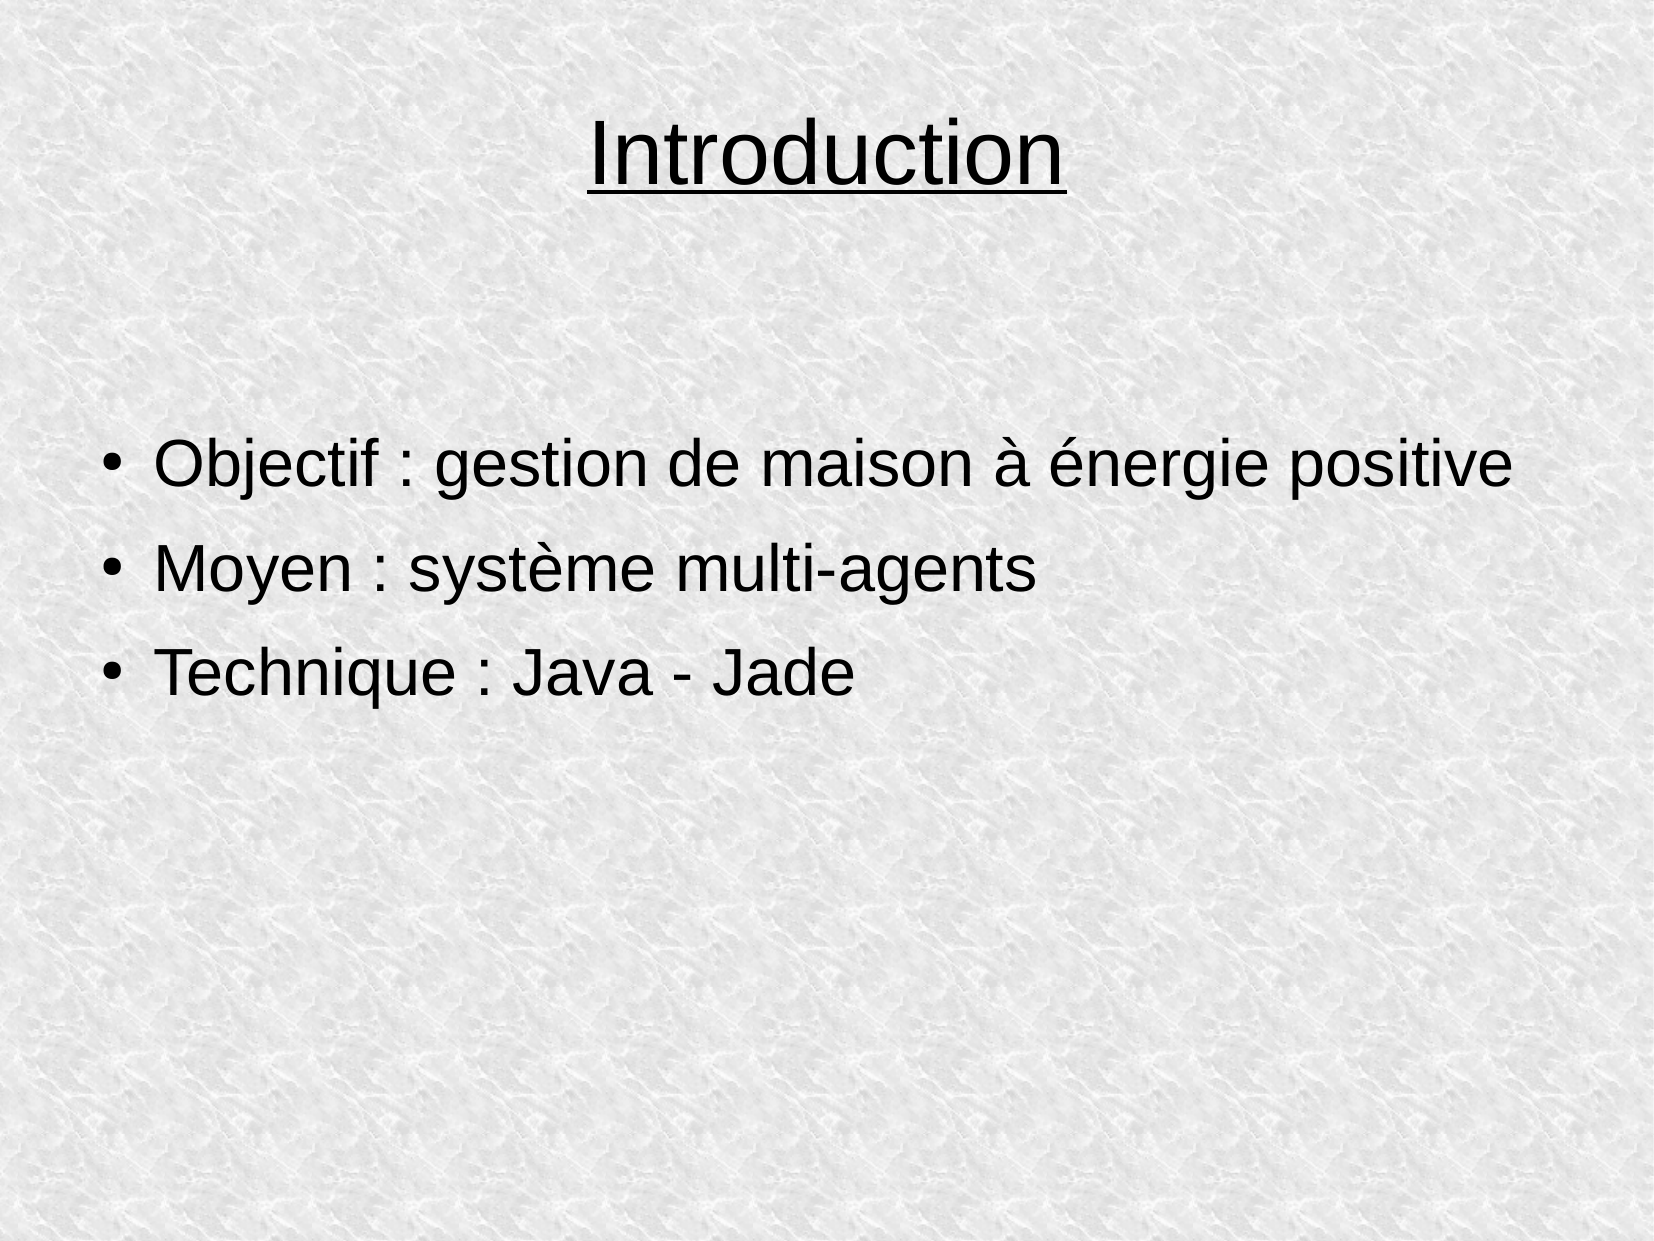

# Introduction
Objectif : gestion de maison à énergie positive
Moyen : système multi-agents
Technique : Java - Jade